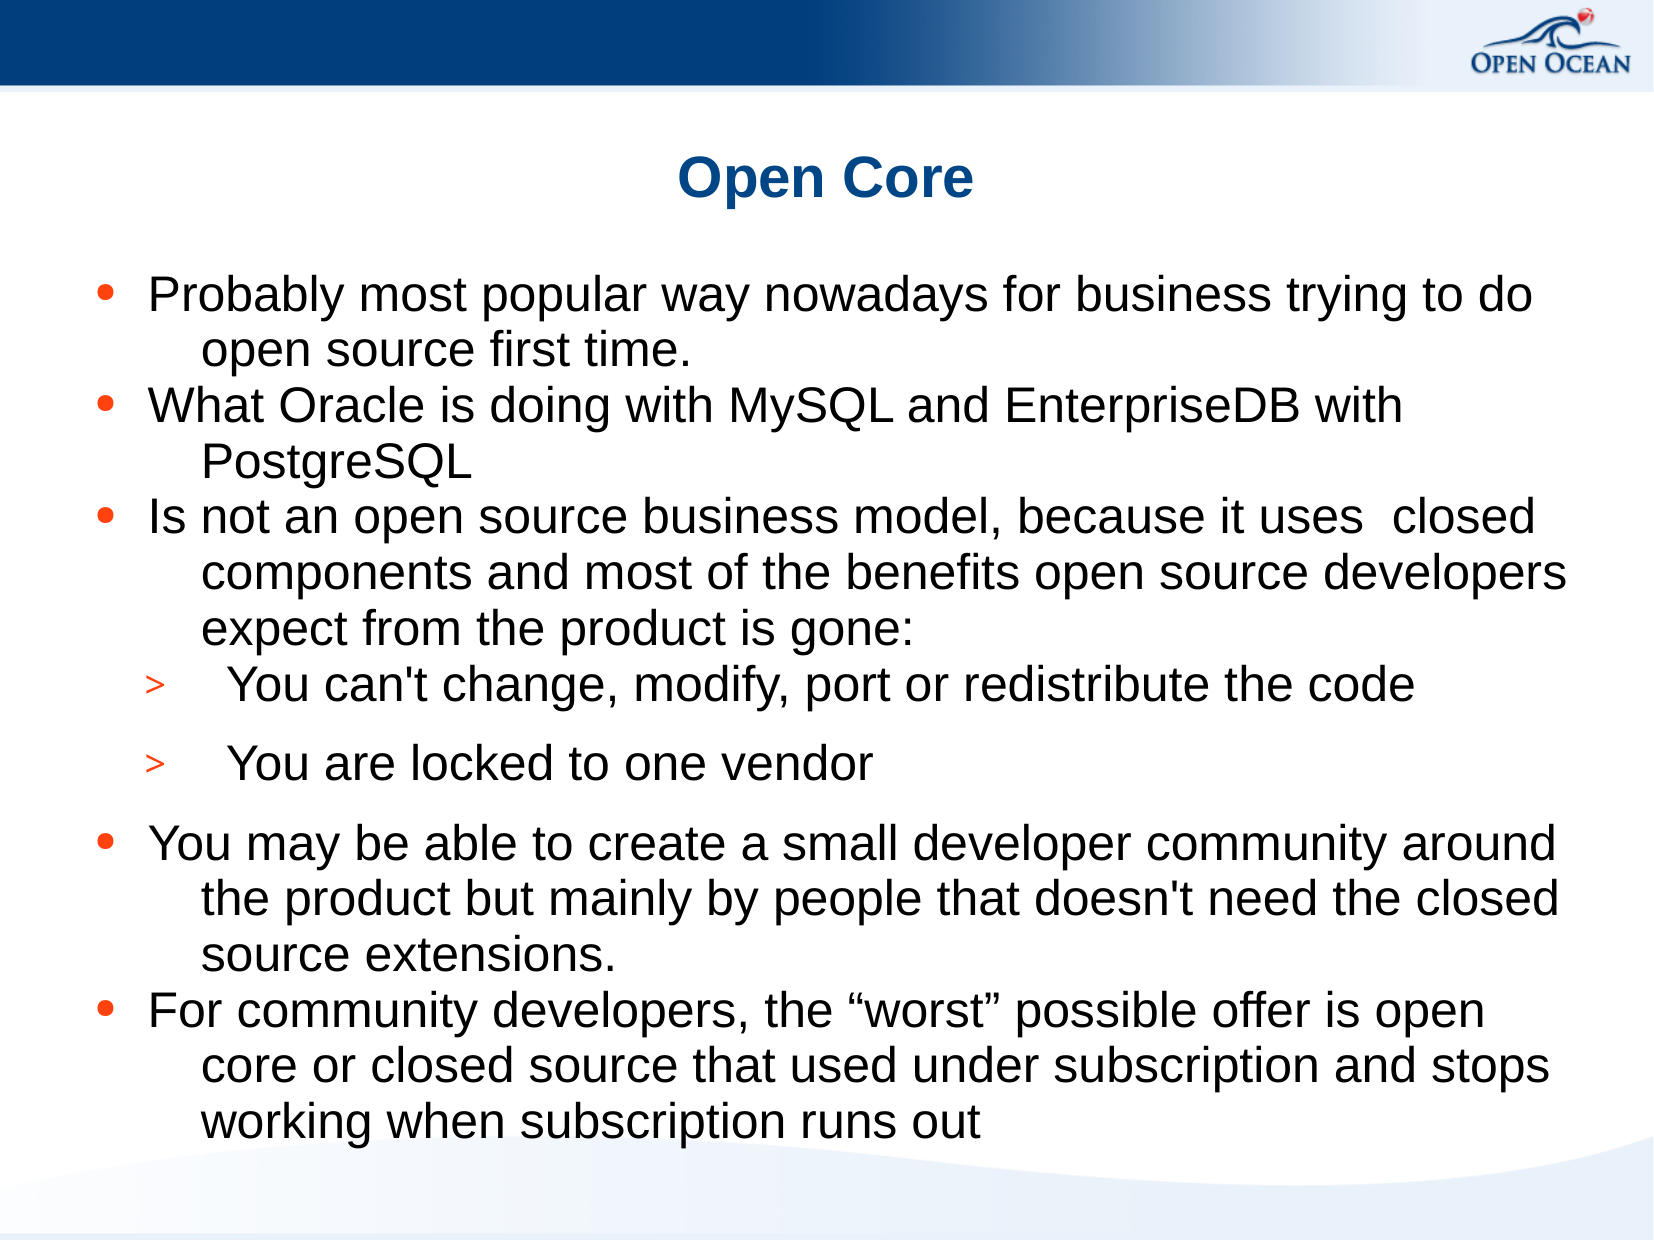

# Open Core
Probably most popular way nowadays for business trying to do open source first time.
What Oracle is doing with MySQL and EnterpriseDB with PostgreSQL
Is not an open source business model, because it uses closed components and most of the benefits open source developers expect from the product is gone:
 You can't change, modify, port or redistribute the code
 You are locked to one vendor
You may be able to create a small developer community around the product but mainly by people that doesn't need the closed source extensions.
For community developers, the “worst” possible offer is open core or closed source that used under subscription and stops working when subscription runs out